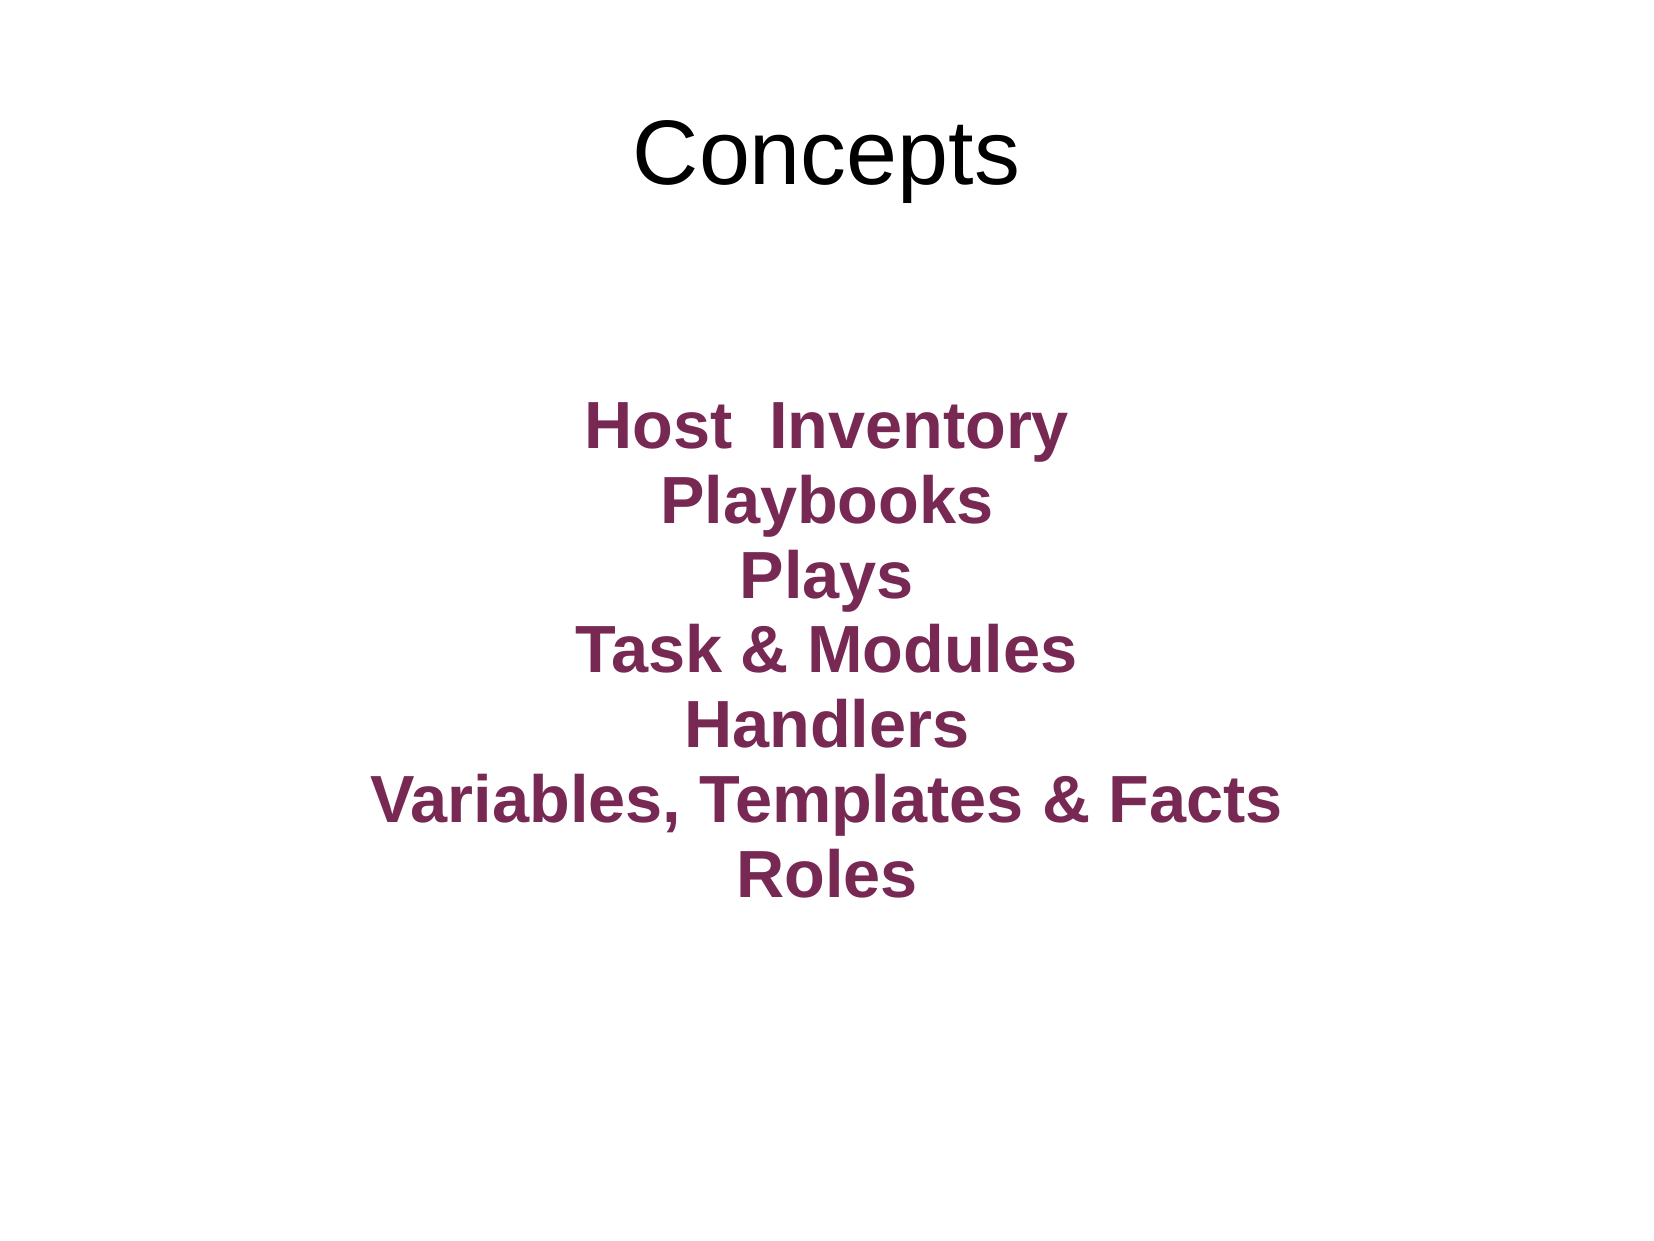

# Concepts
Host Inventory
Playbooks
Plays
Task & Modules
Handlers
Variables, Templates & Facts
Roles